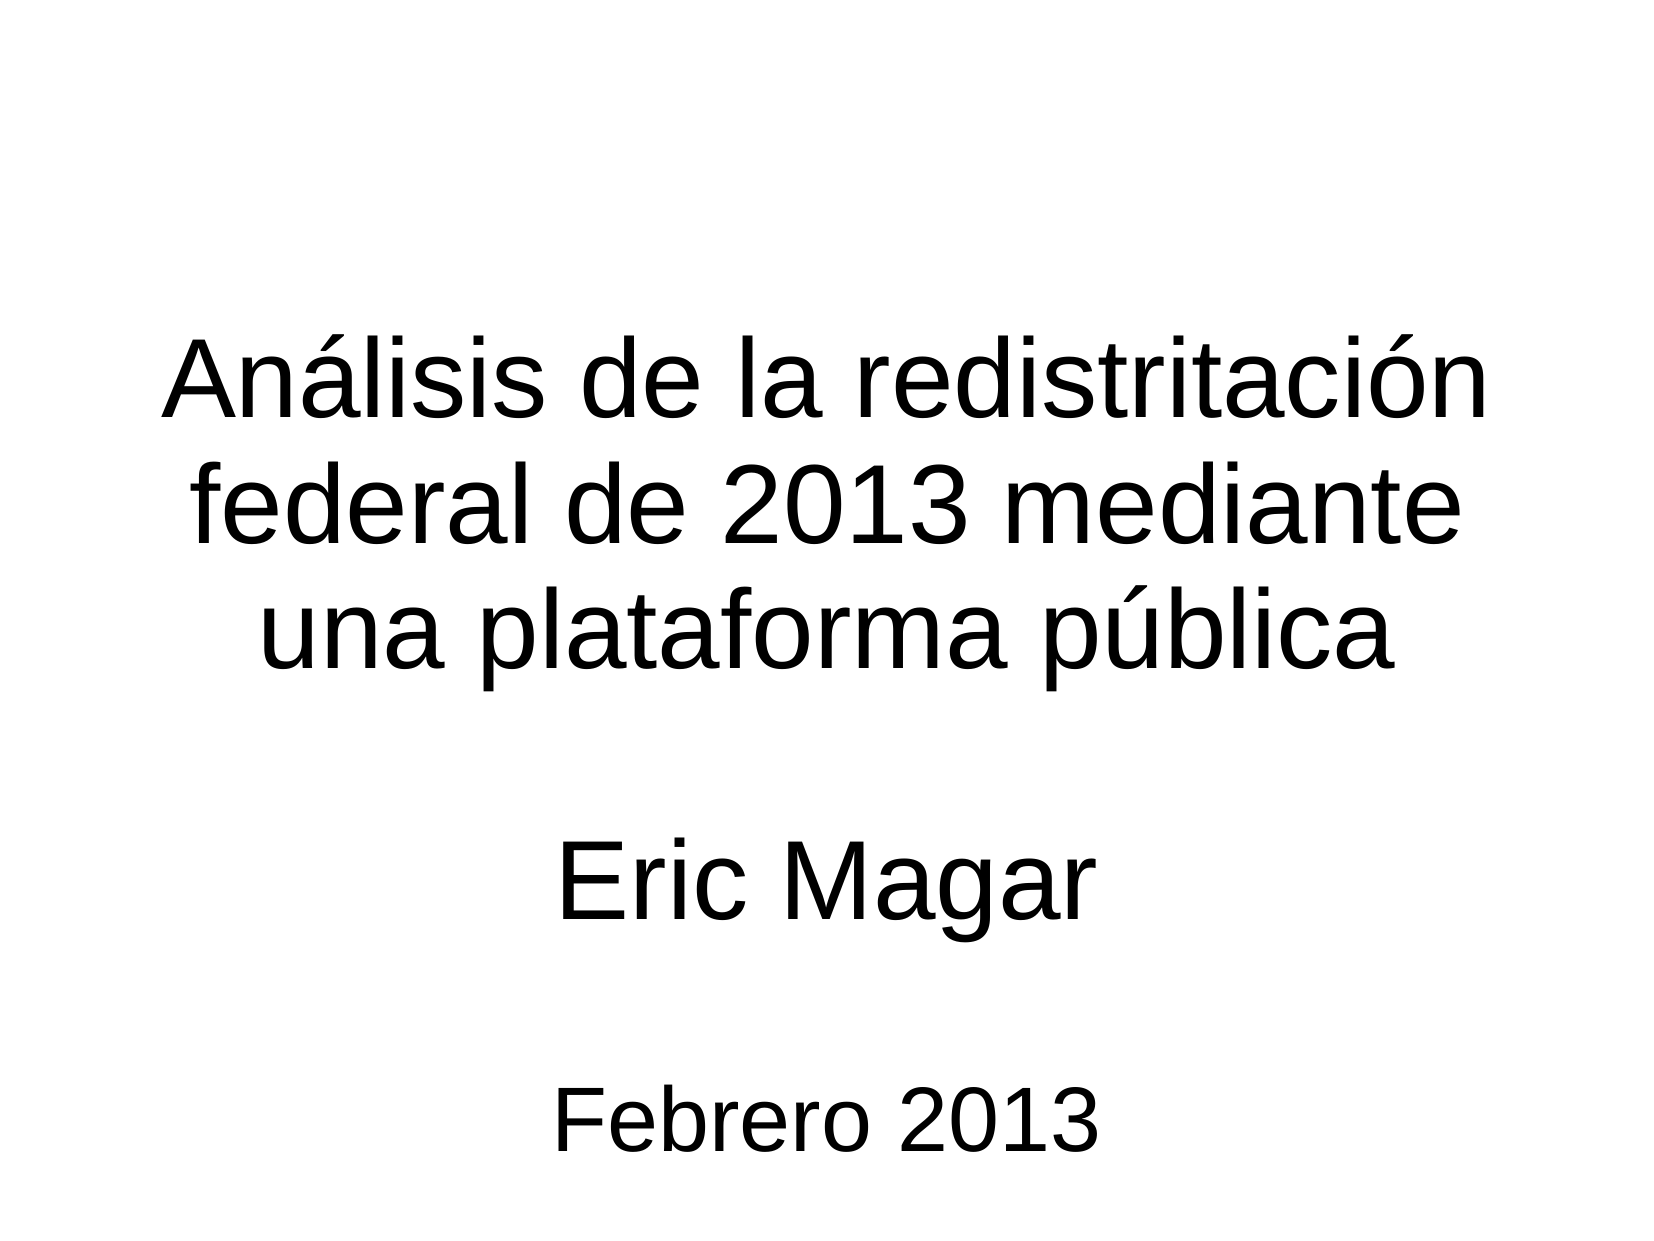

# Análisis de la redistritación federal de 2013 mediante una plataforma pública Eric Magar Febrero 2013